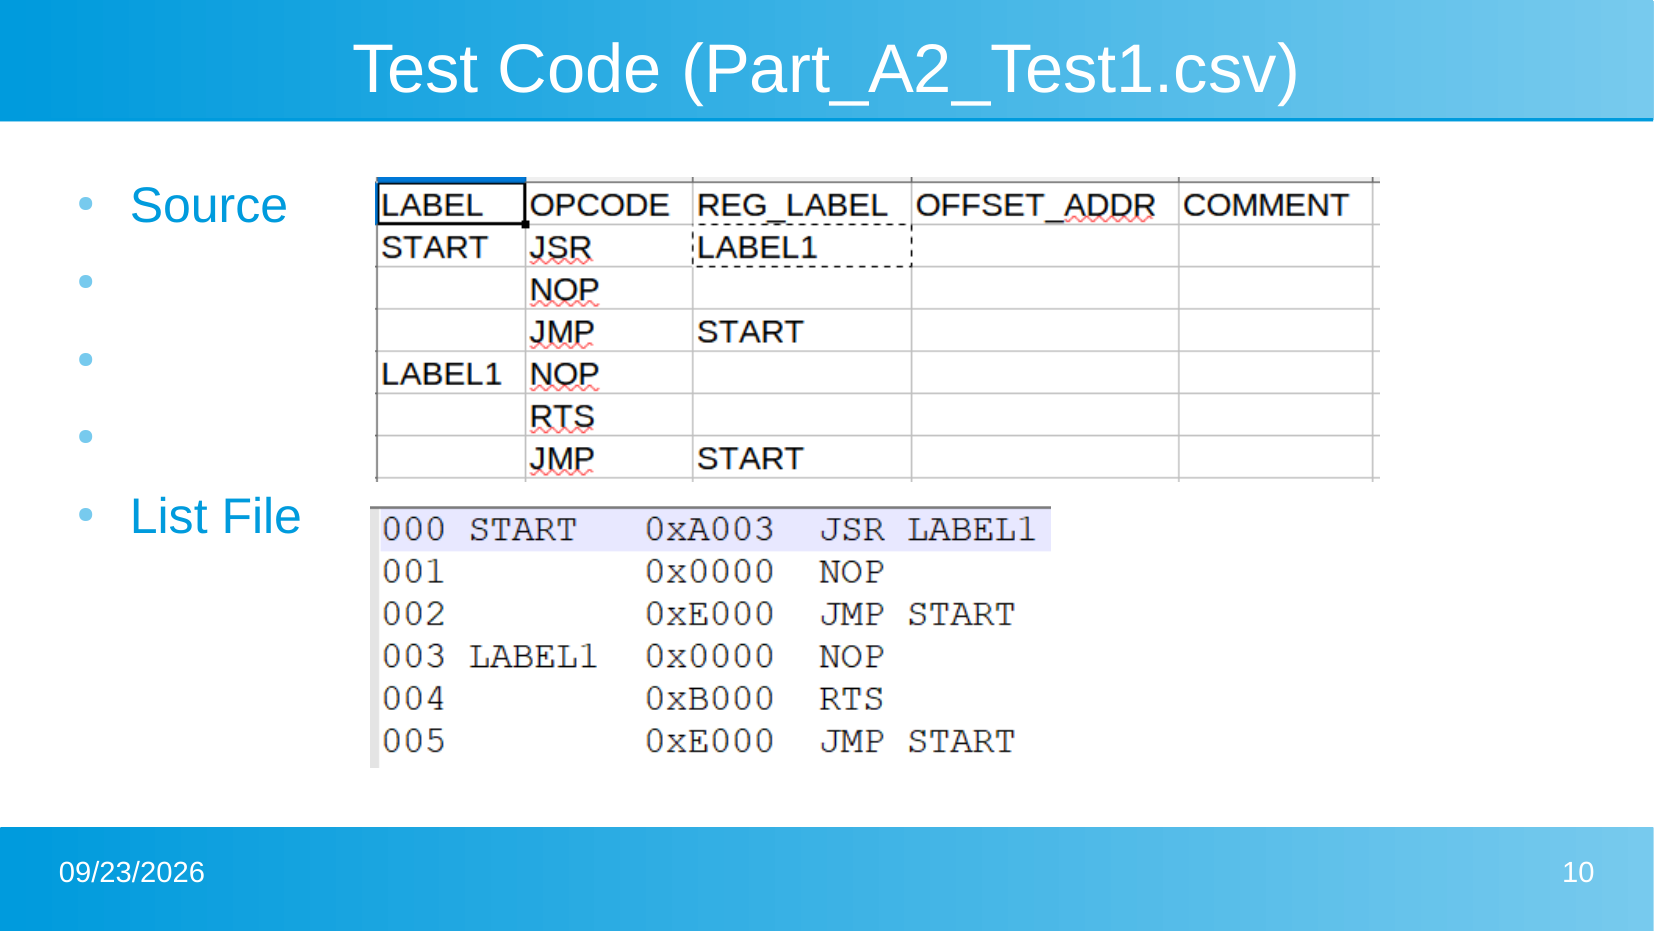

# Test Code (Part_A2_Test1.csv)
Source
List File
10